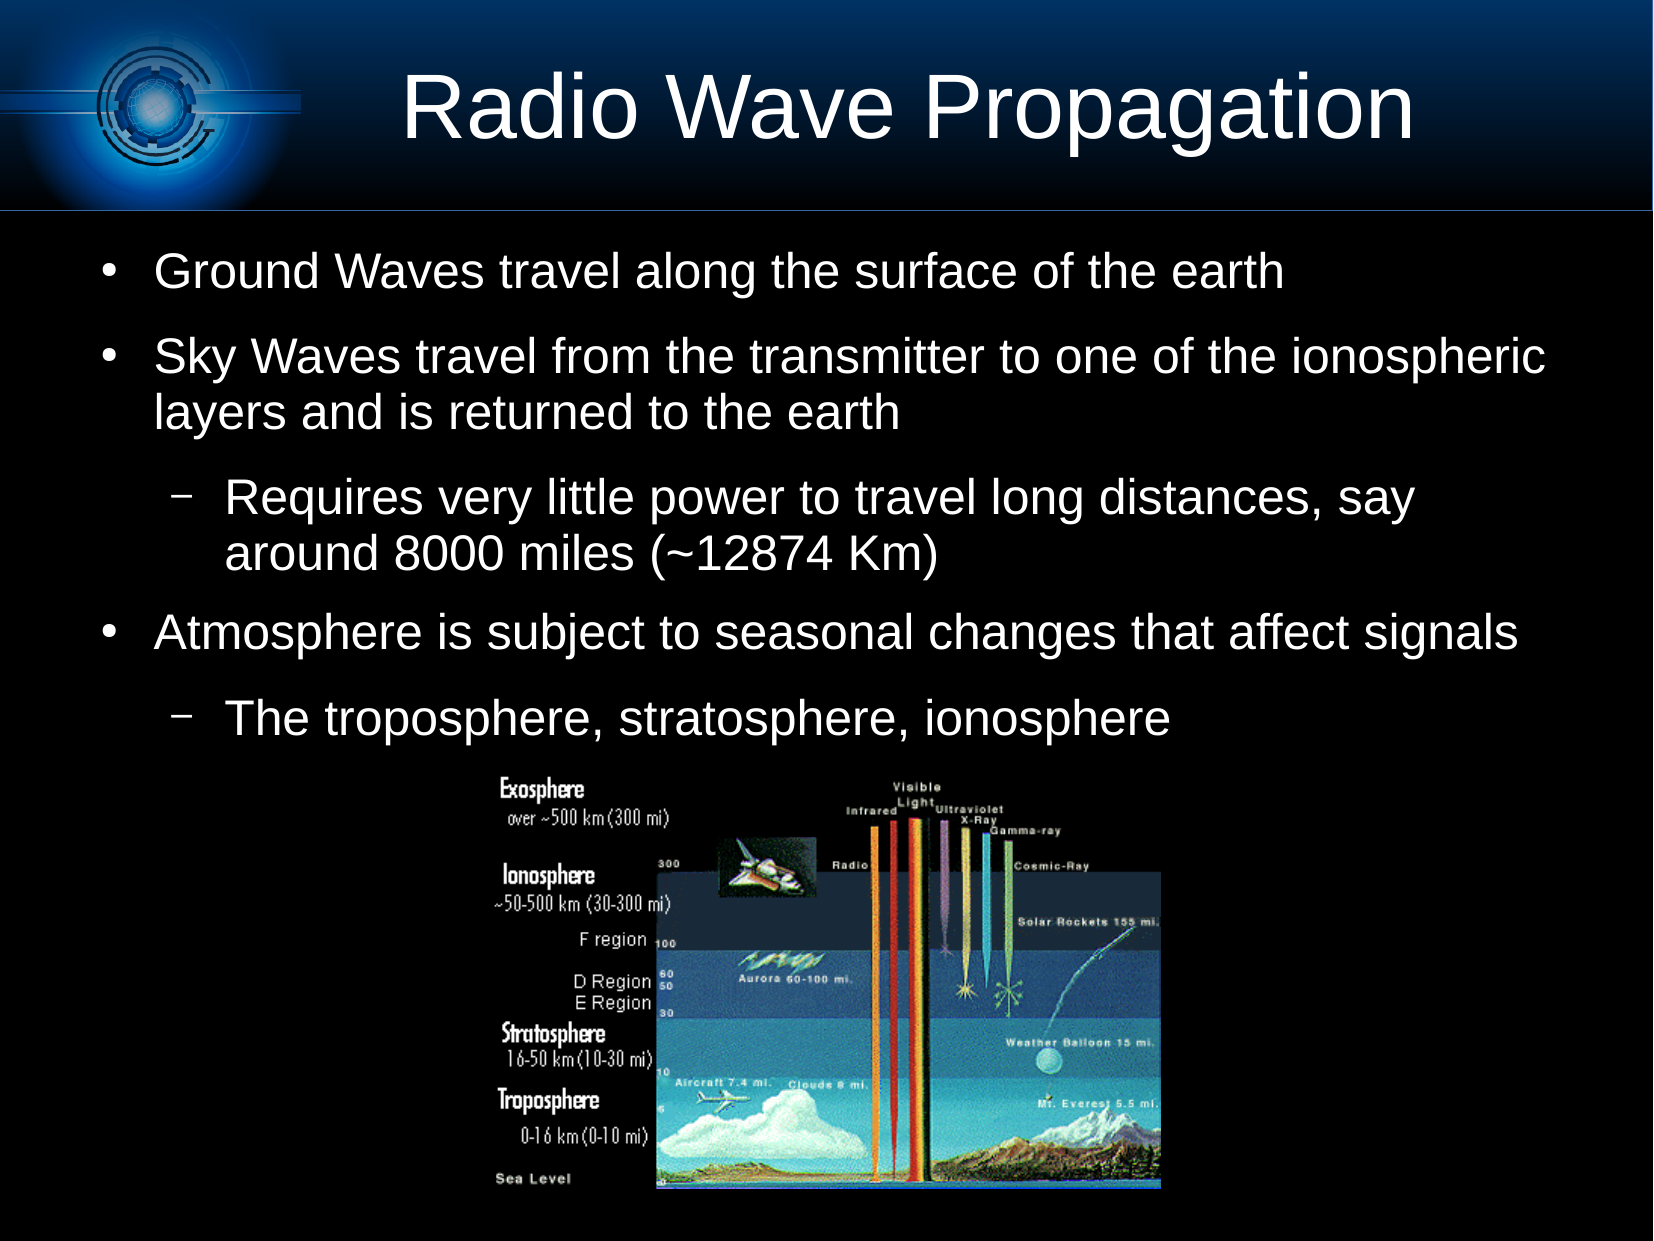

# Radio Wave Propagation
Ground Waves travel along the surface of the earth
Sky Waves travel from the transmitter to one of the ionospheric layers and is returned to the earth
Requires very little power to travel long distances, say around 8000 miles (~12874 Km)
Atmosphere is subject to seasonal changes that affect signals
The troposphere, stratosphere, ionosphere